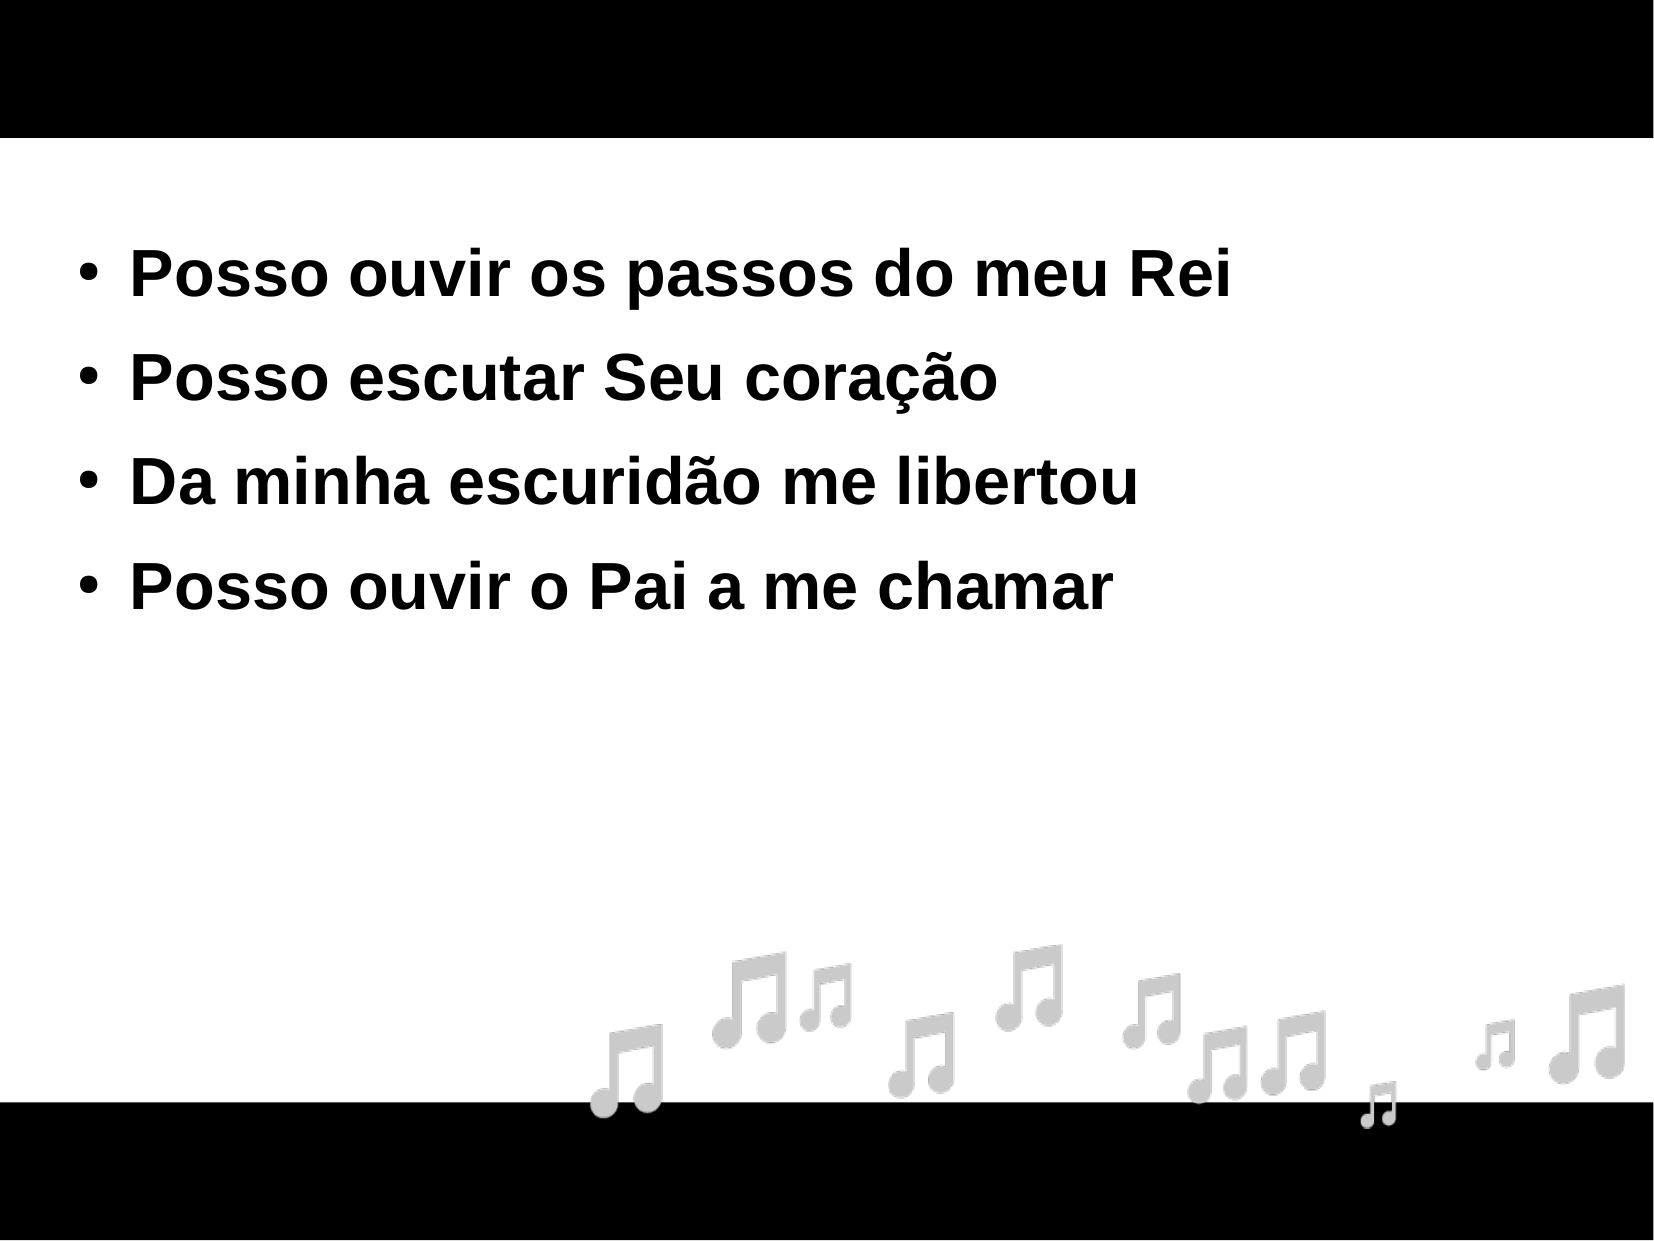

# Posso ouvir os passos do meu Rei
Posso escutar Seu coração
Da minha escuridão me libertou
Posso ouvir o Pai a me chamar